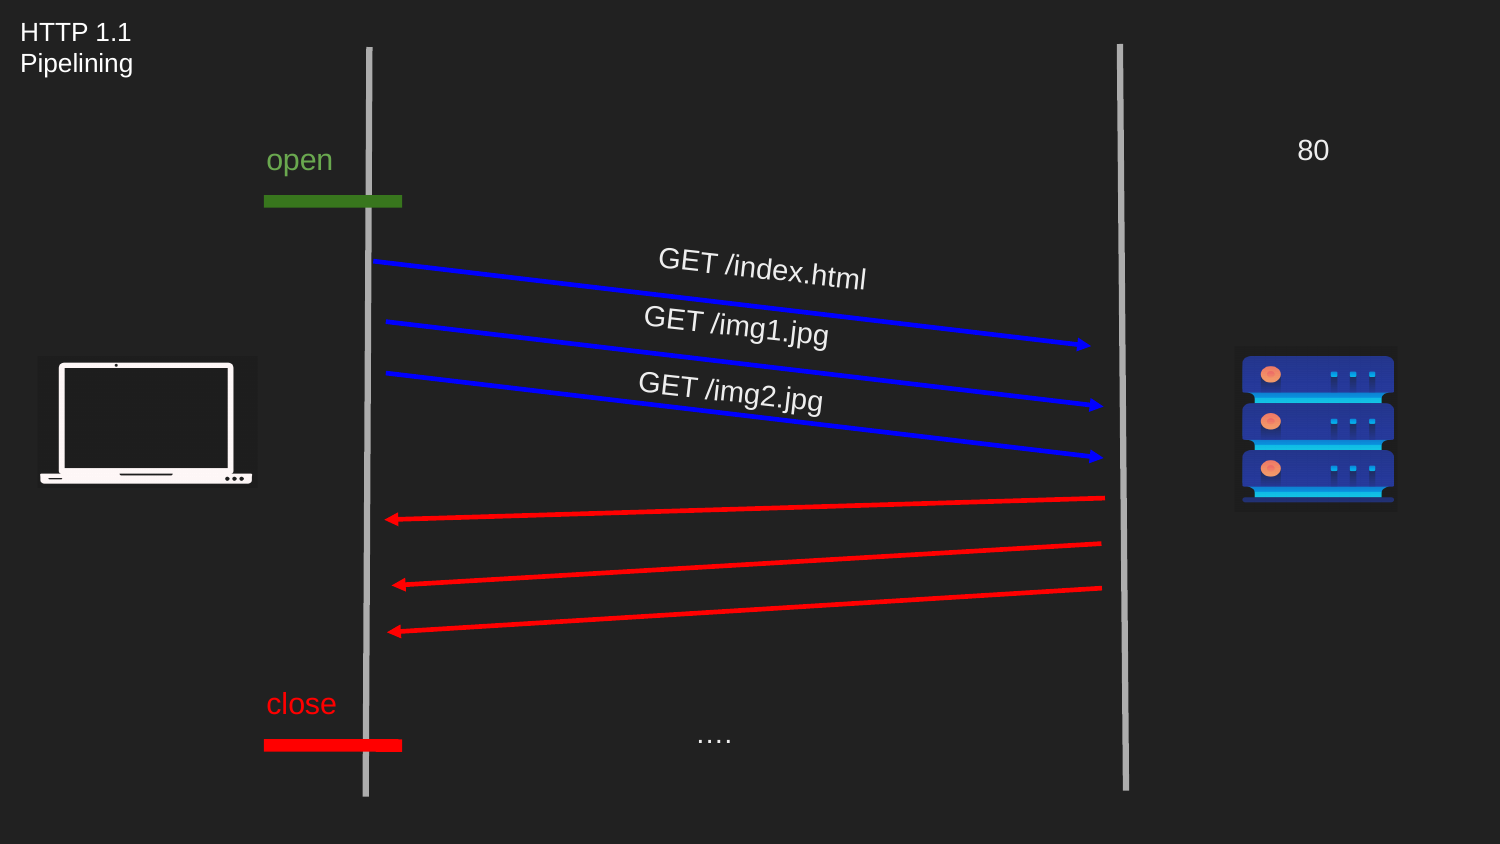

# HTTP 1.1 Pipelining
80
open
GET /index.html
GET /img1.jpg
GET /img2.jpg
close
….